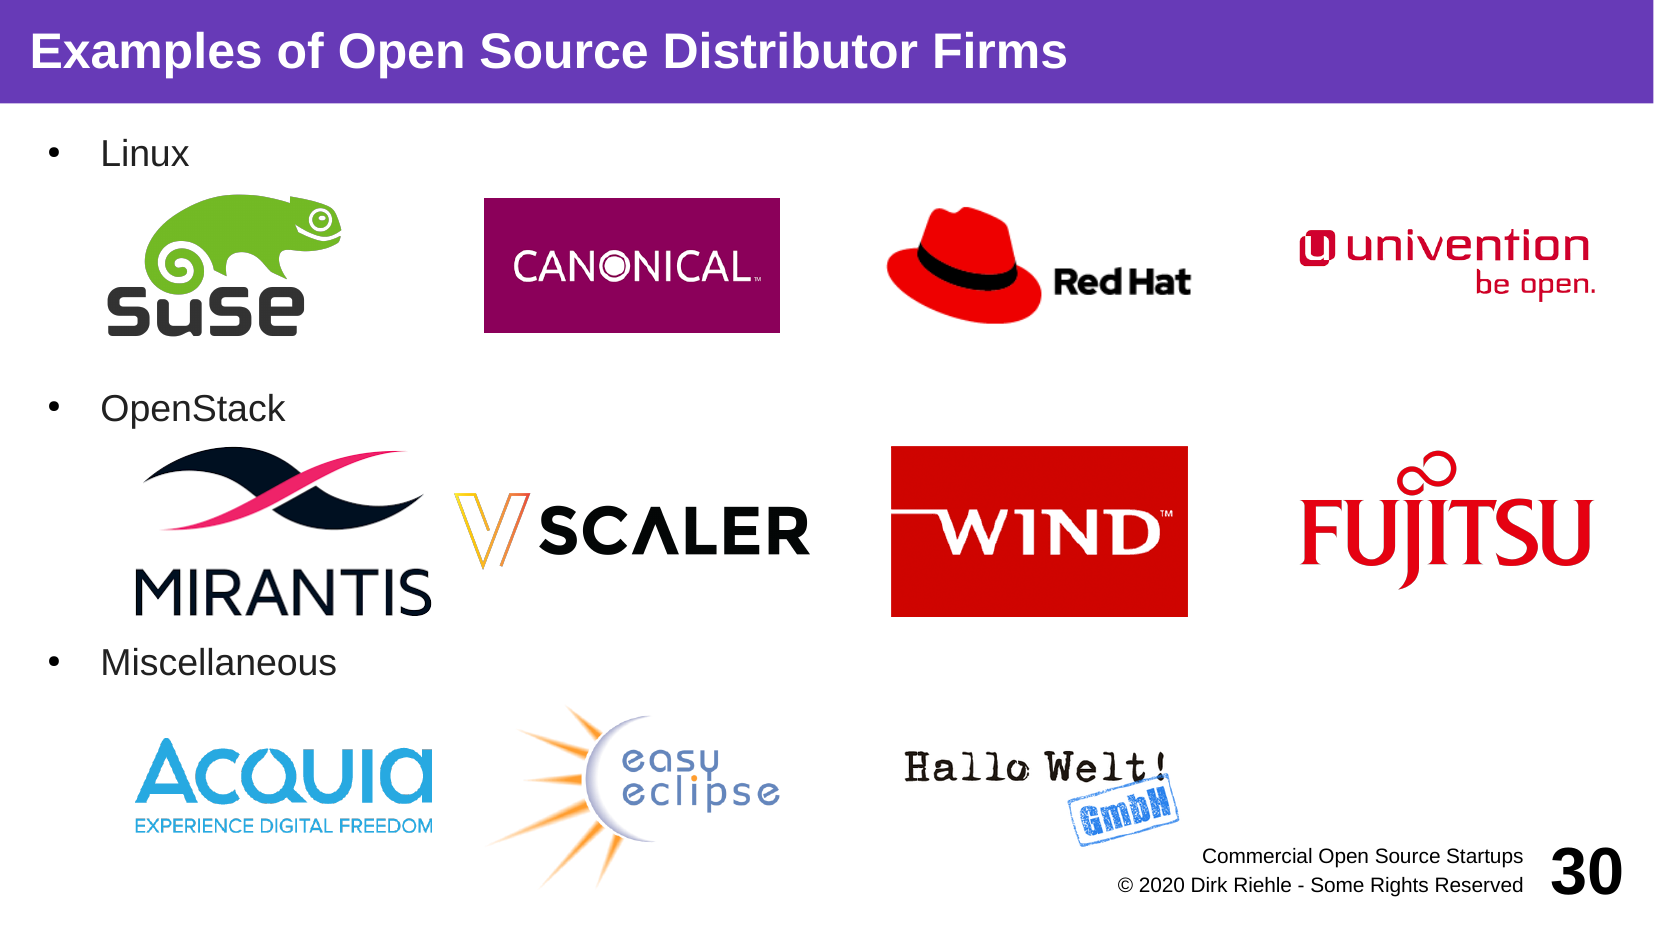

# Examples of Open Source Distributor Firms
Linux
OpenStack
Miscellaneous
Commercial Open Source Startups
30
© 2020 Dirk Riehle - Some Rights Reserved